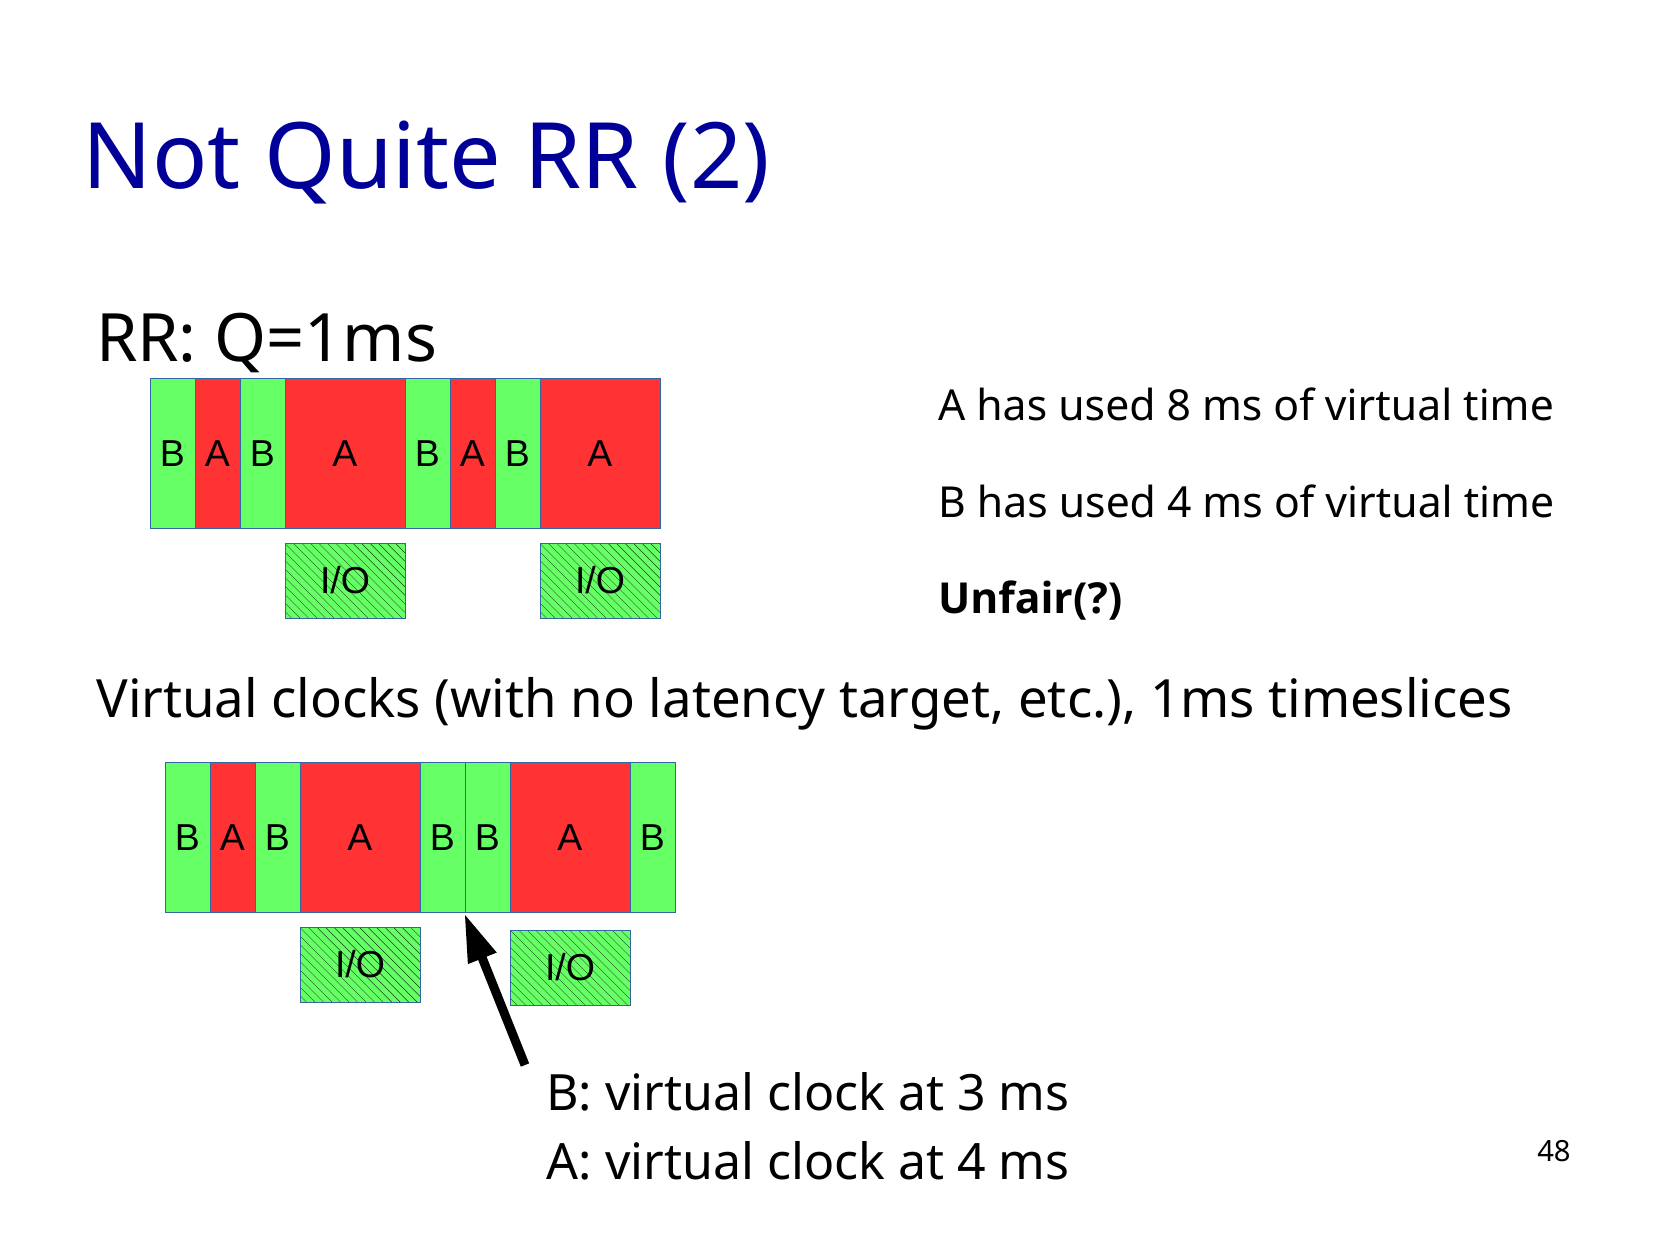

# Not Quite RR (2)
RR: Q=1ms
A has used 8 ms of virtual time
B has used 4 ms of virtual time
Unfair(?)
B
A
B
A
B
A
B
A
I/O
I/O
Virtual clocks (with no latency target, etc.), 1ms timeslices
B
A
B
A
B
B
A
B
I/O
I/O
B: virtual clock at 3 ms
A: virtual clock at 4 ms
48